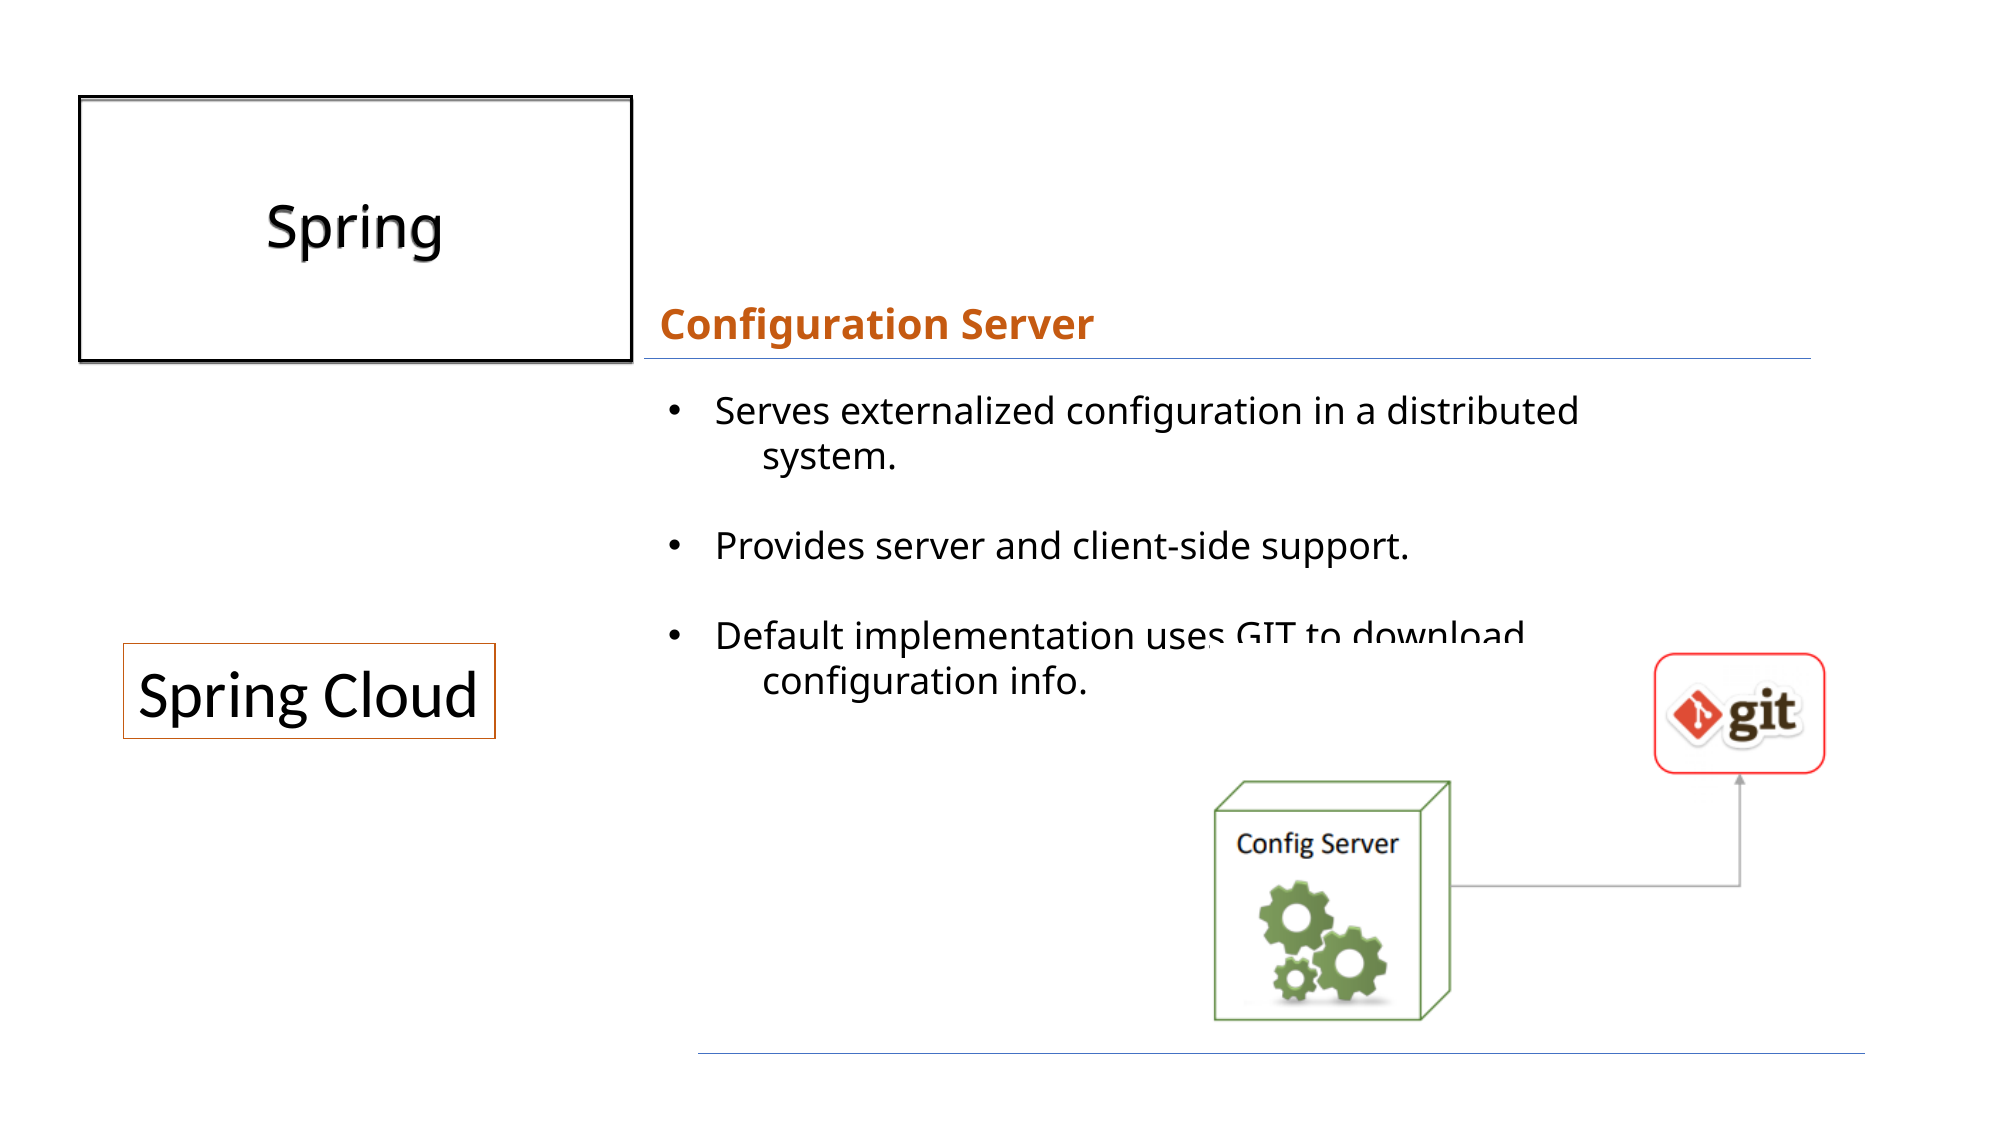

# Spring
Configuration Server
Serves externalized configuration in a distributed system.
Provides server and client-side support.
Default implementation uses GIT to download configuration info.
Spring Cloud